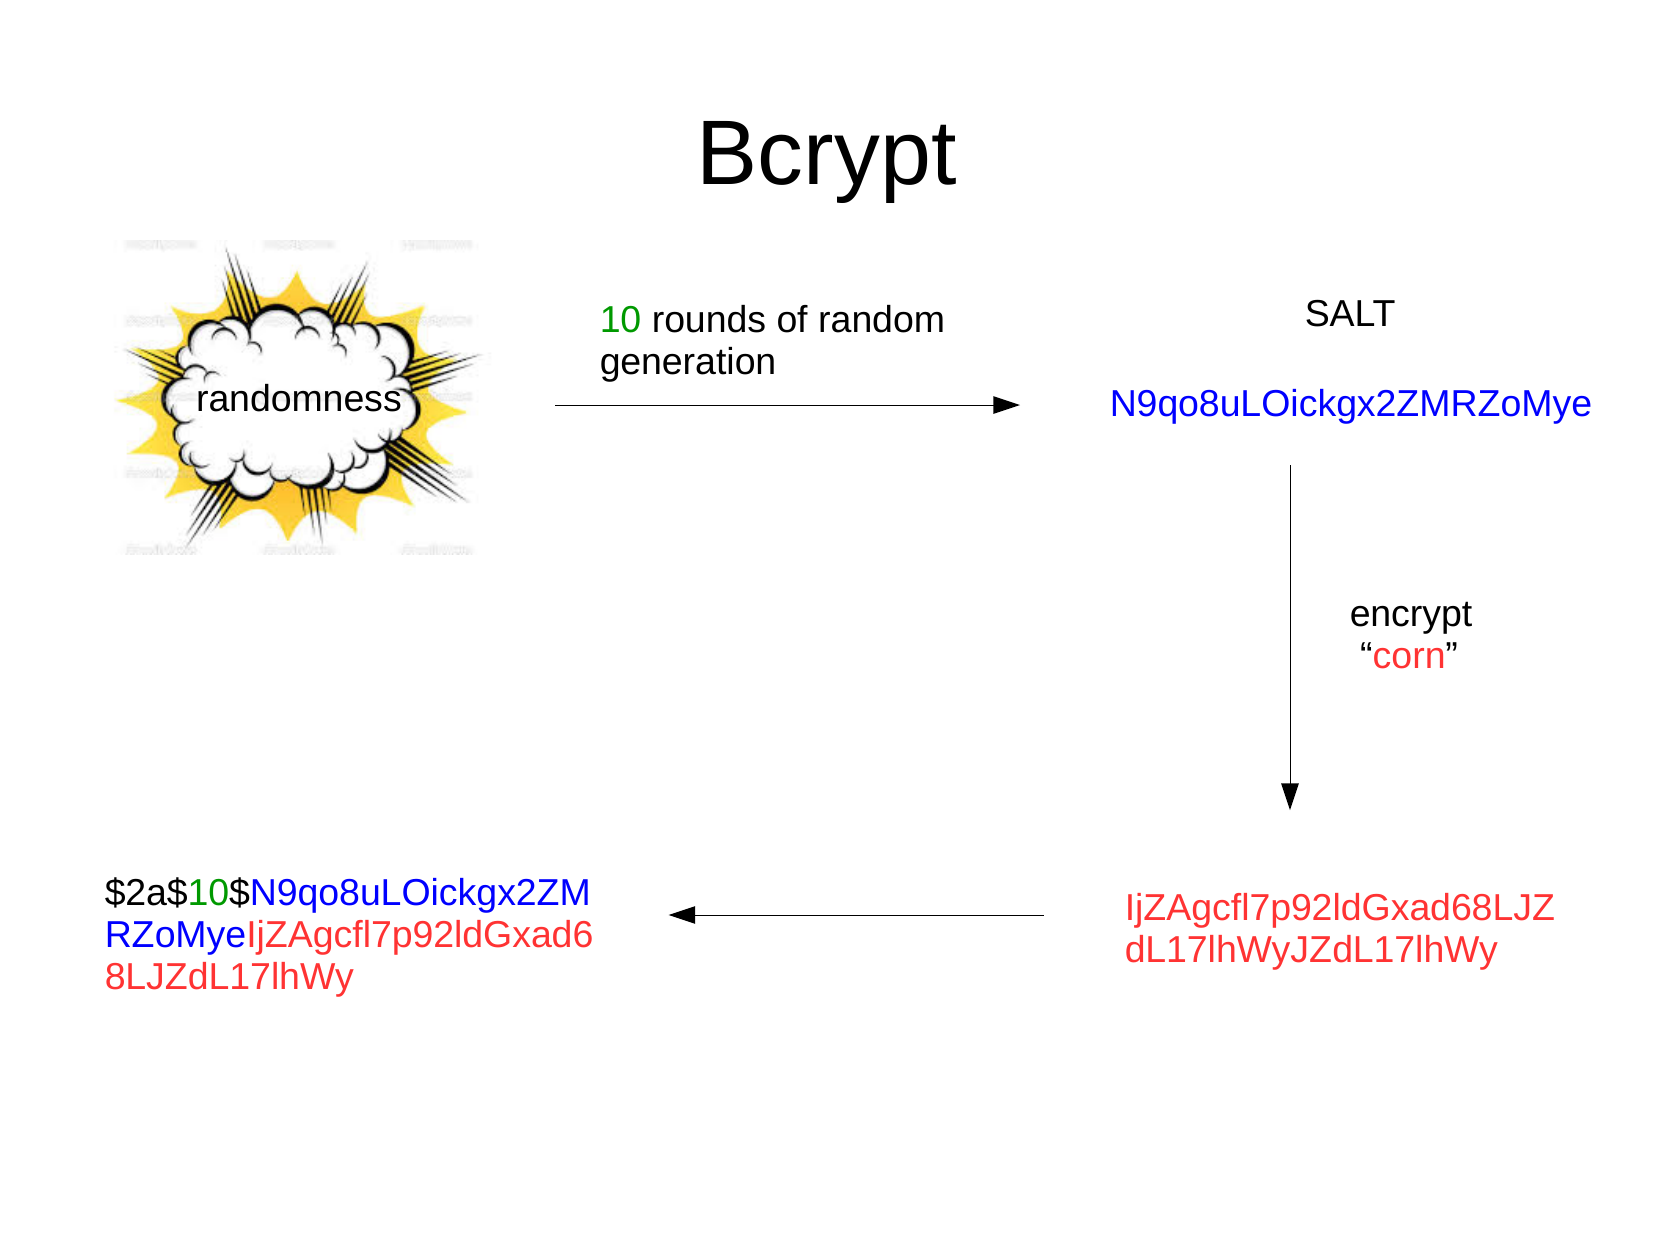

# Bcrypt
randomness
SALT
10 rounds of random generation
N9qo8uLOickgx2ZMRZoMye
encrypt
 “corn”
$2a$10$N9qo8uLOickgx2ZMRZoMyeIjZAgcfl7p92ldGxad68LJZdL17lhWy
IjZAgcfl7p92ldGxad68LJZdL17lhWyJZdL17lhWy